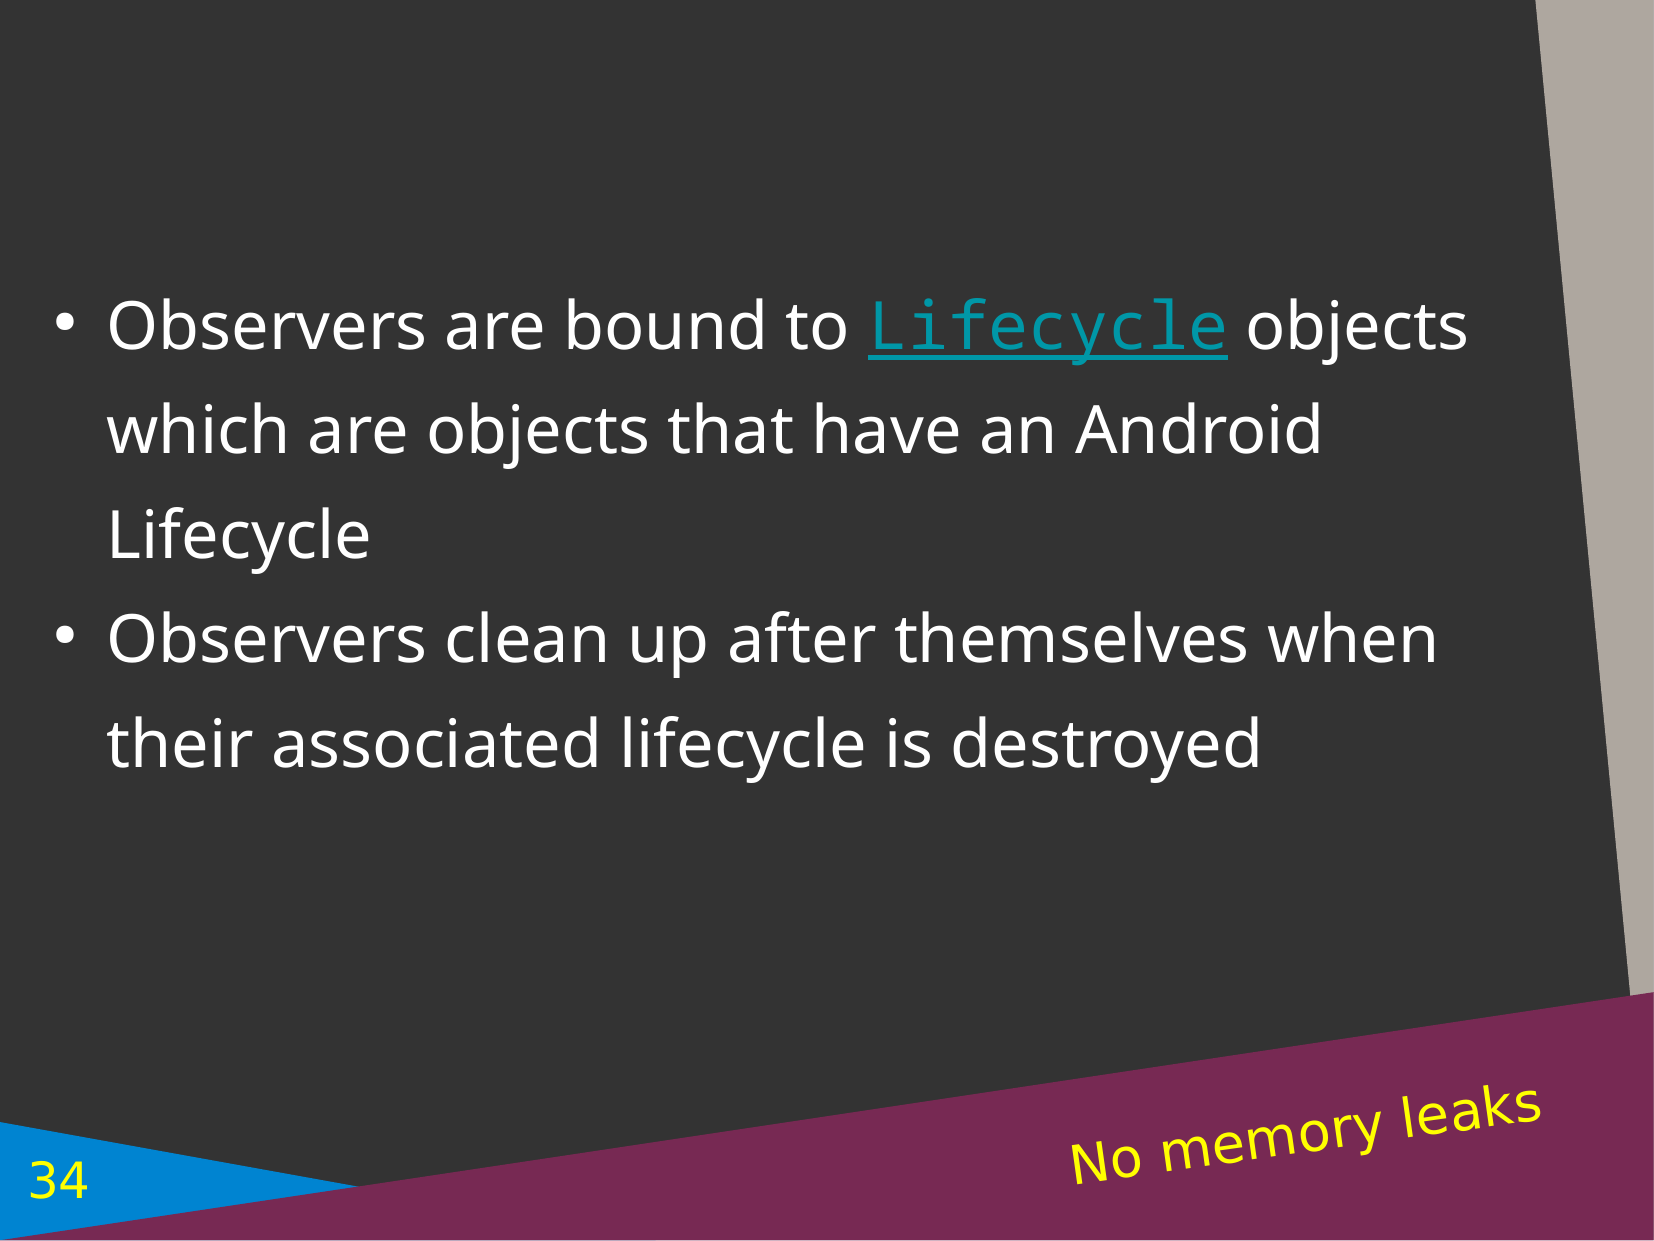

Observers are bound to Lifecycle objects which are objects that have an Android Lifecycle
Observers clean up after themselves when their associated lifecycle is destroyed
# No memory leaks
34